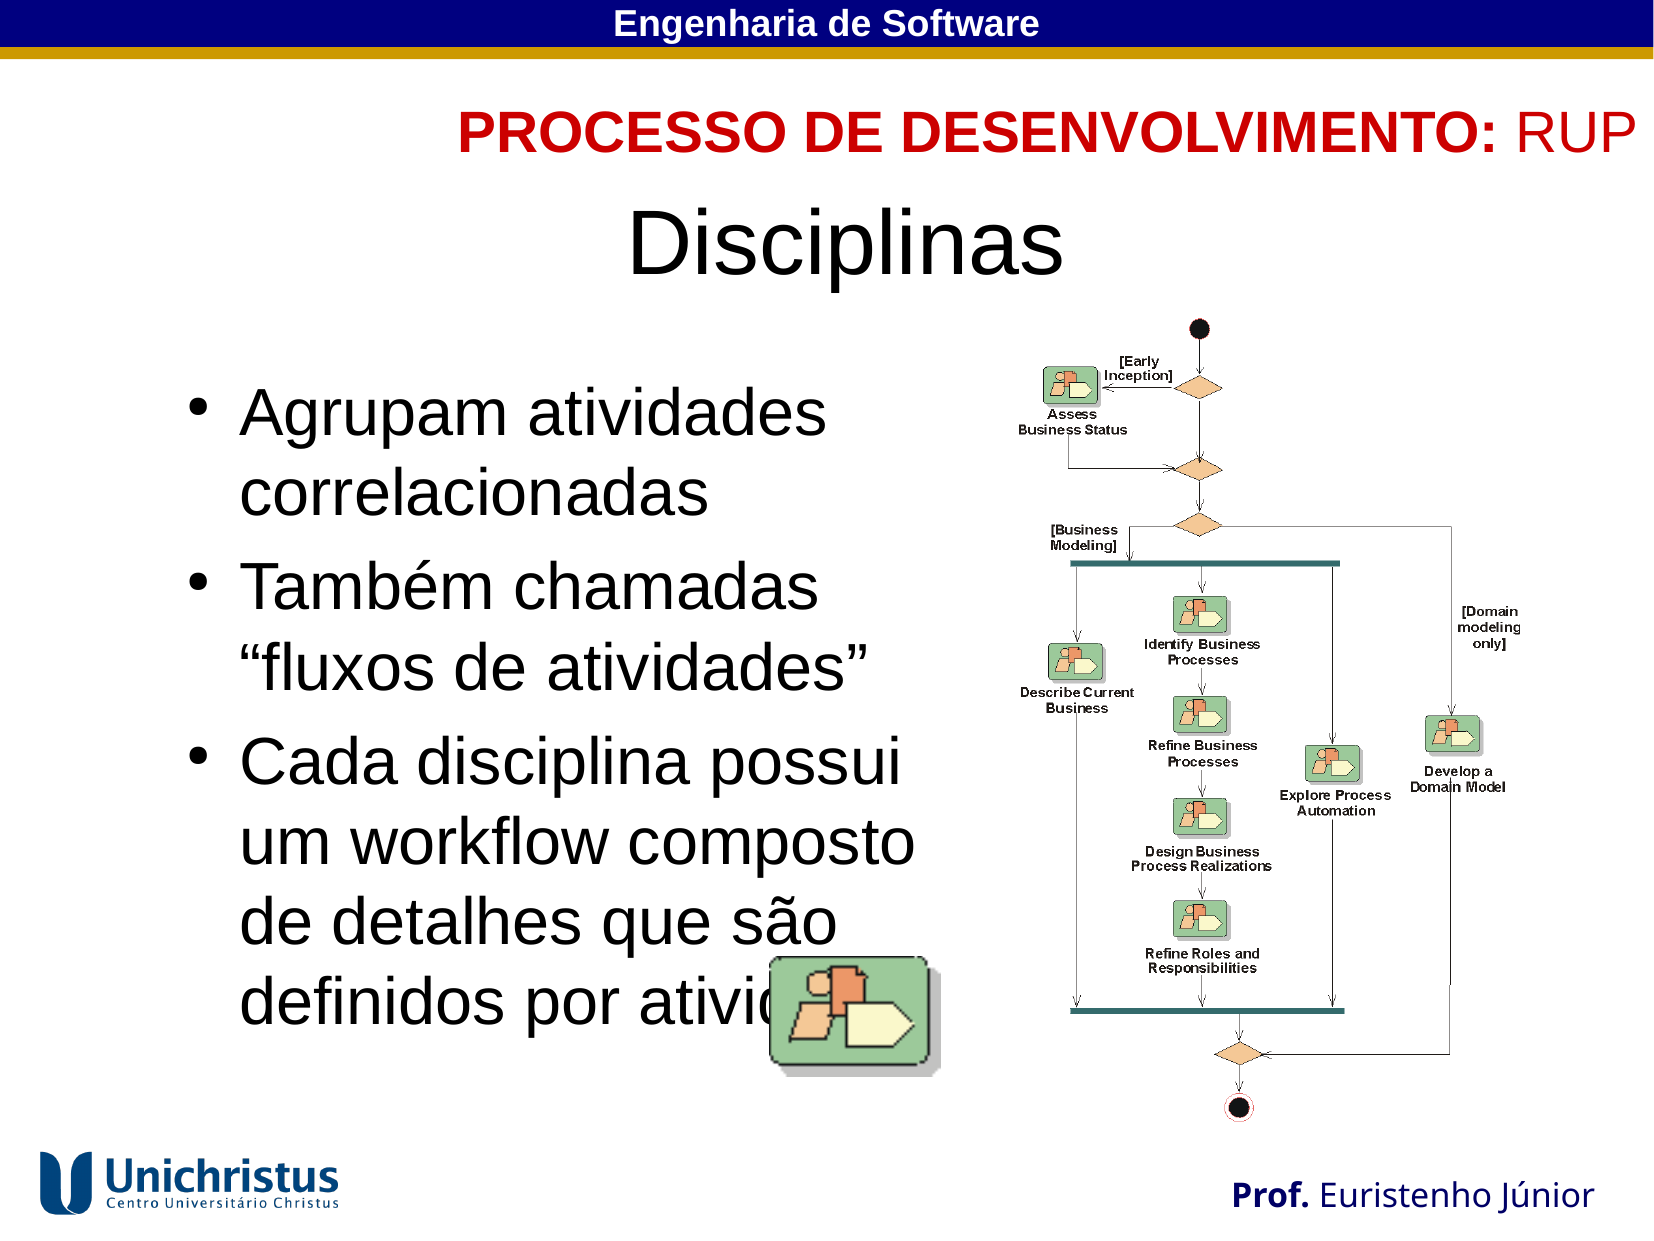

Engenharia de Software
PROCESSO DE DESENVOLVIMENTO: RUP
# Disciplinas
Agrupam atividades correlacionadas
Também chamadas “fluxos de atividades”
Cada disciplina possui um workflow composto de detalhes que são definidos por atividades
Prof. Euristenho Júnior